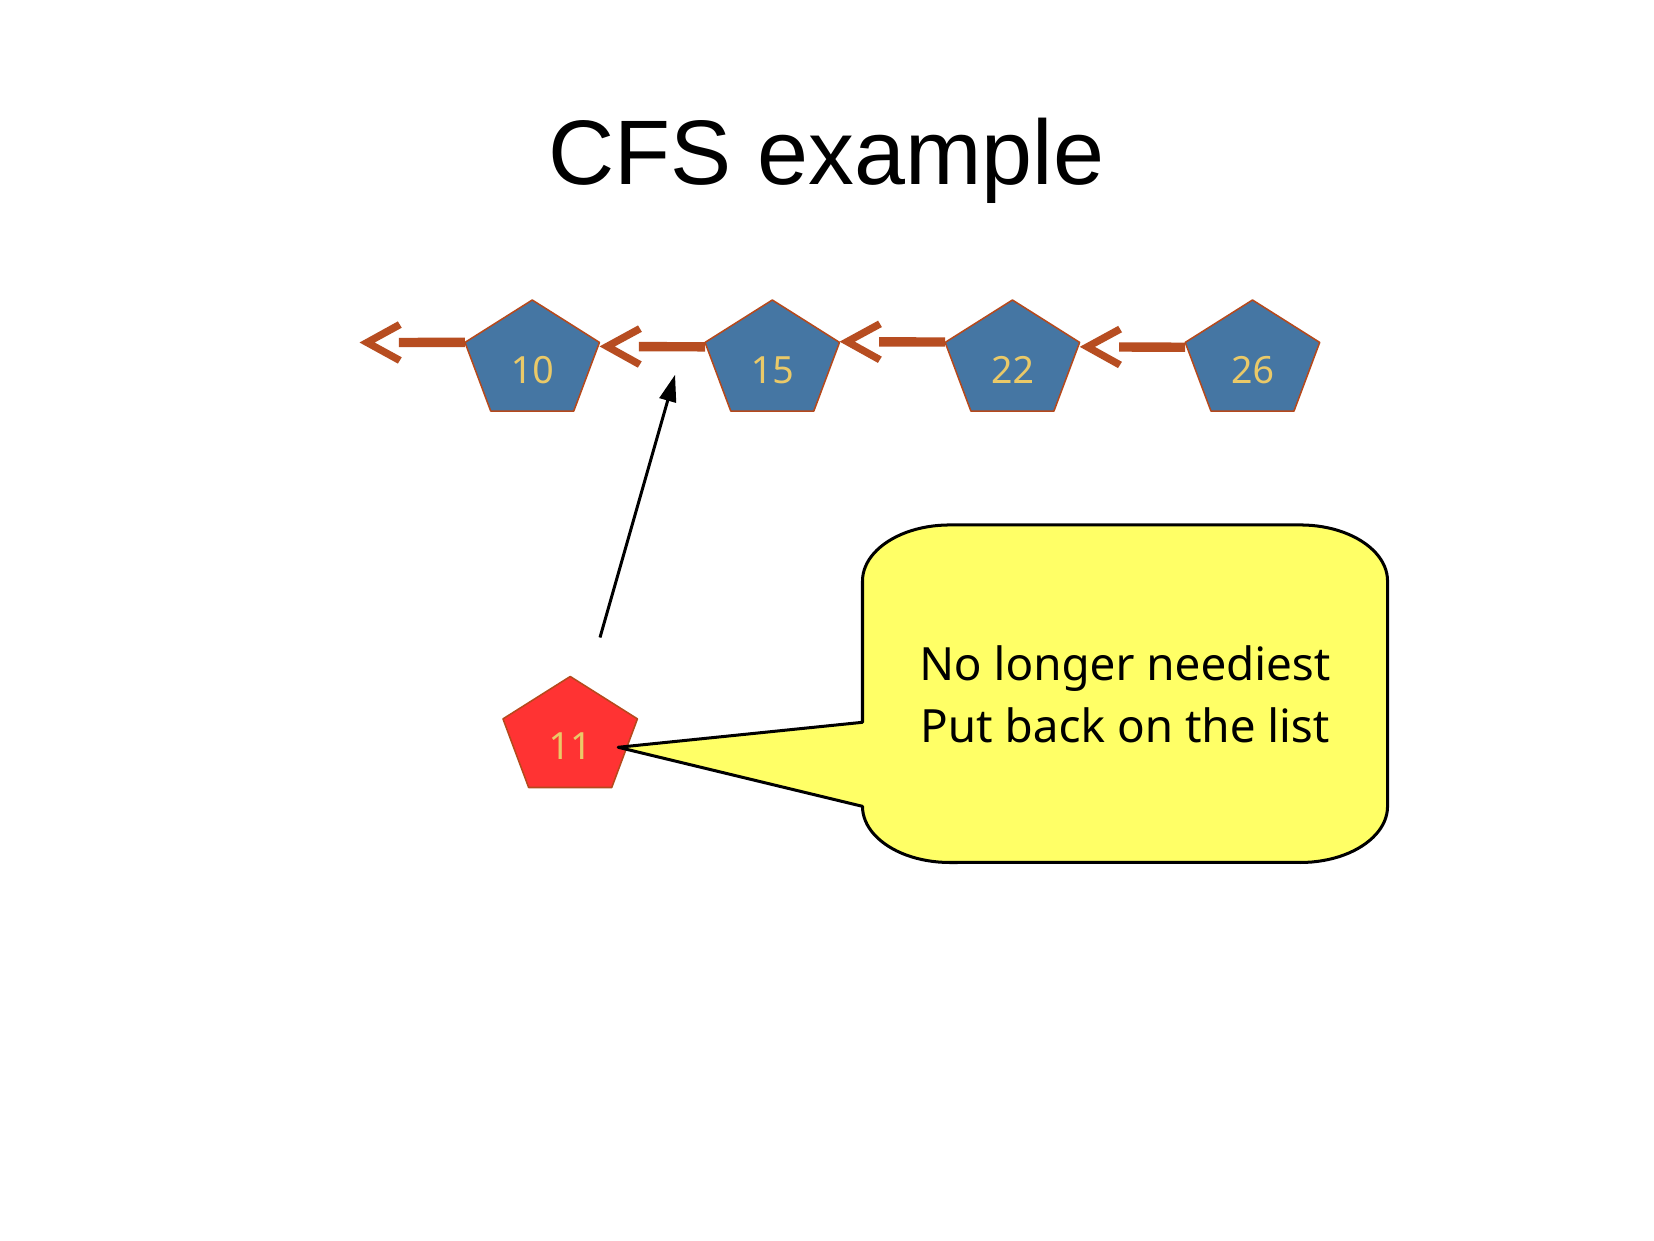

# CFS example
10
15
22
26
No longer neediest
Put back on the list
11